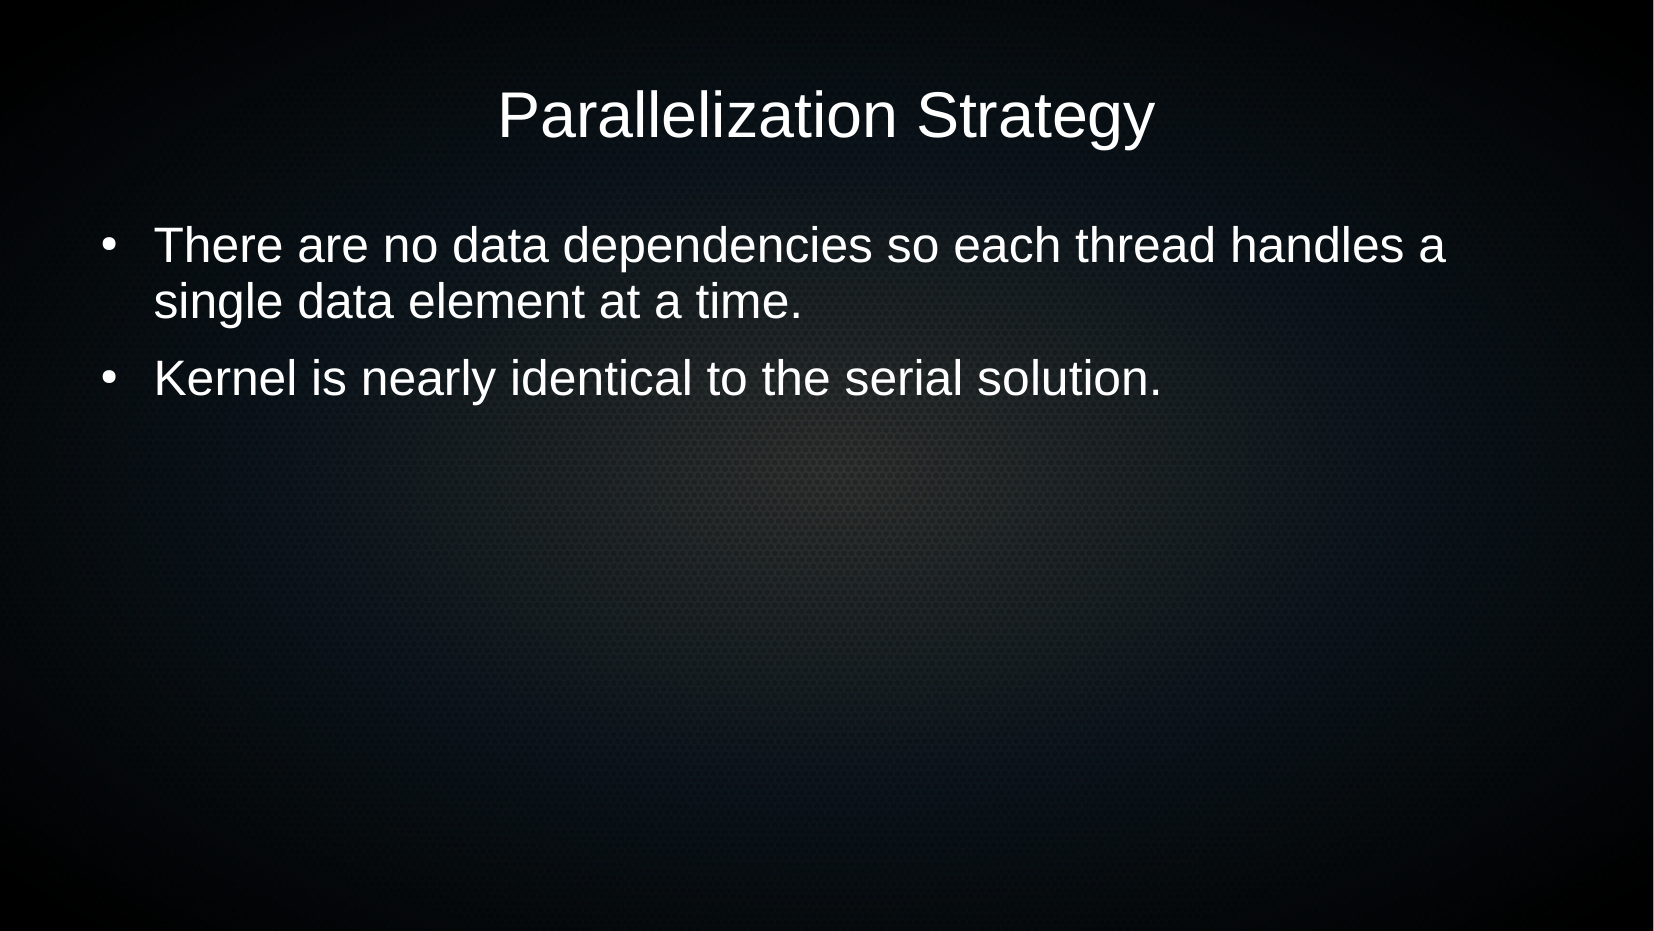

# Parallelization Strategy
There are no data dependencies so each thread handles a single data element at a time.
Kernel is nearly identical to the serial solution.